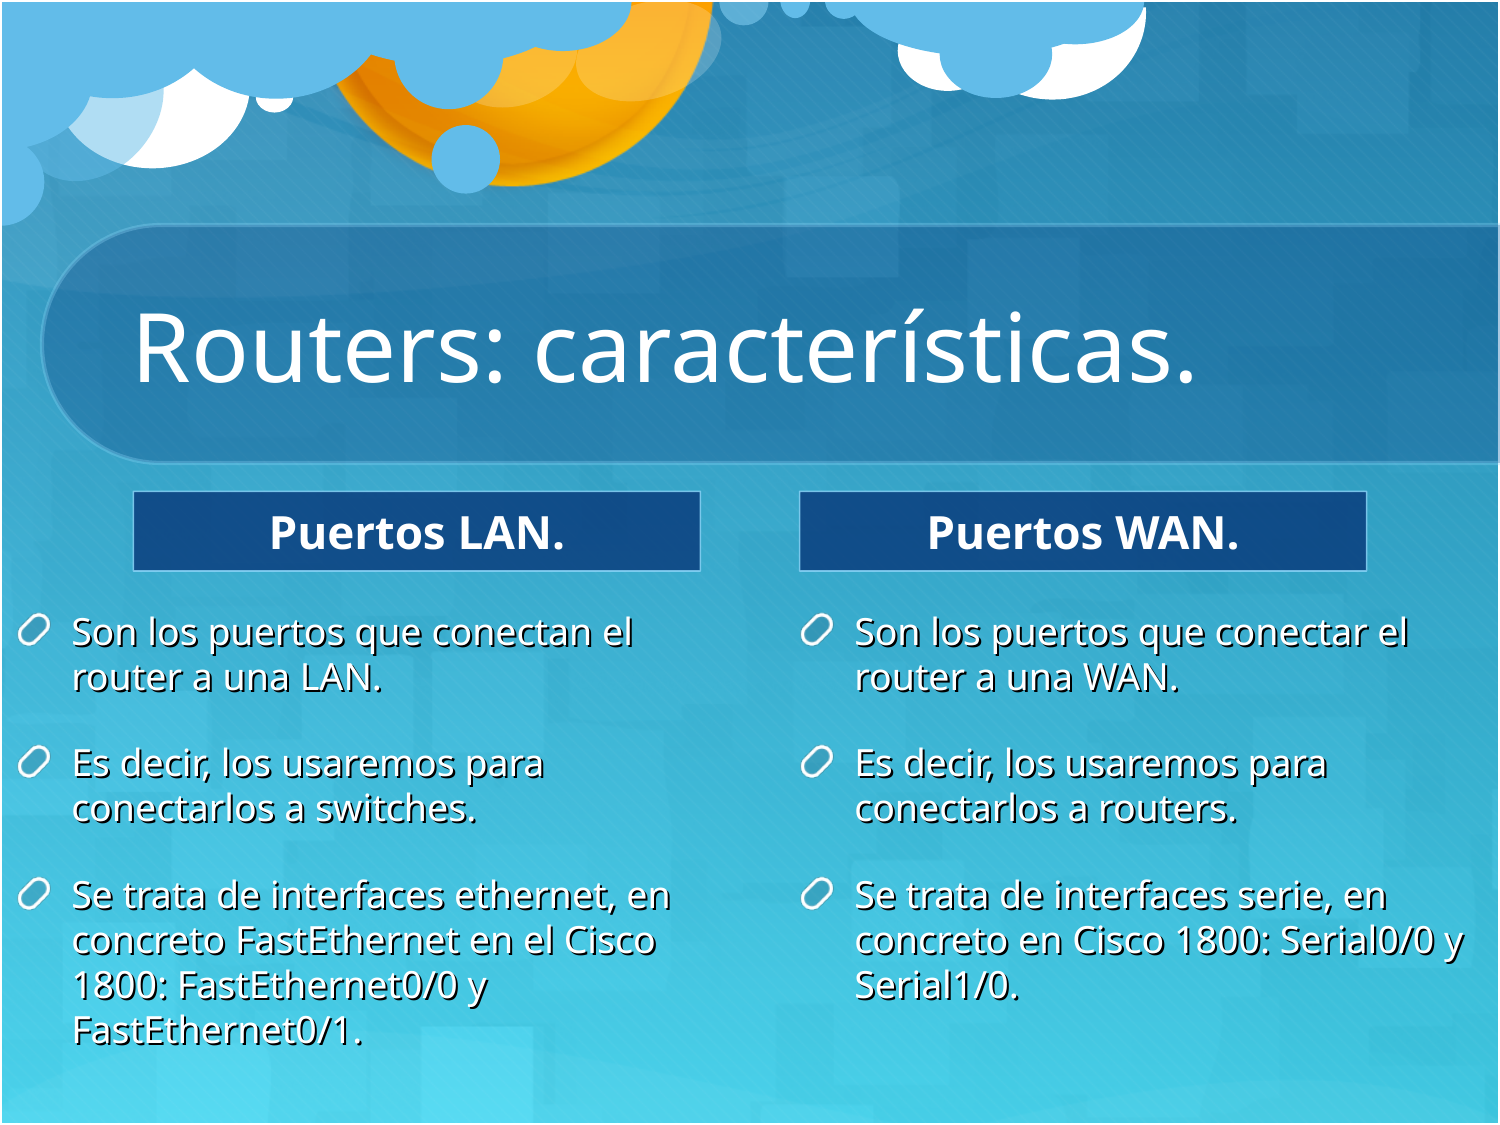

# Routers: características.
Puertos LAN.
Puertos WAN.
Son los puertos que conectan el router a una LAN.
Es decir, los usaremos para conectarlos a switches.
Se trata de interfaces ethernet, en concreto FastEthernet en el Cisco 1800: FastEthernet0/0 y FastEthernet0/1.
Son los puertos que conectar el router a una WAN.
Es decir, los usaremos para conectarlos a routers.
Se trata de interfaces serie, en concreto en Cisco 1800: Serial0/0 y Serial1/0.